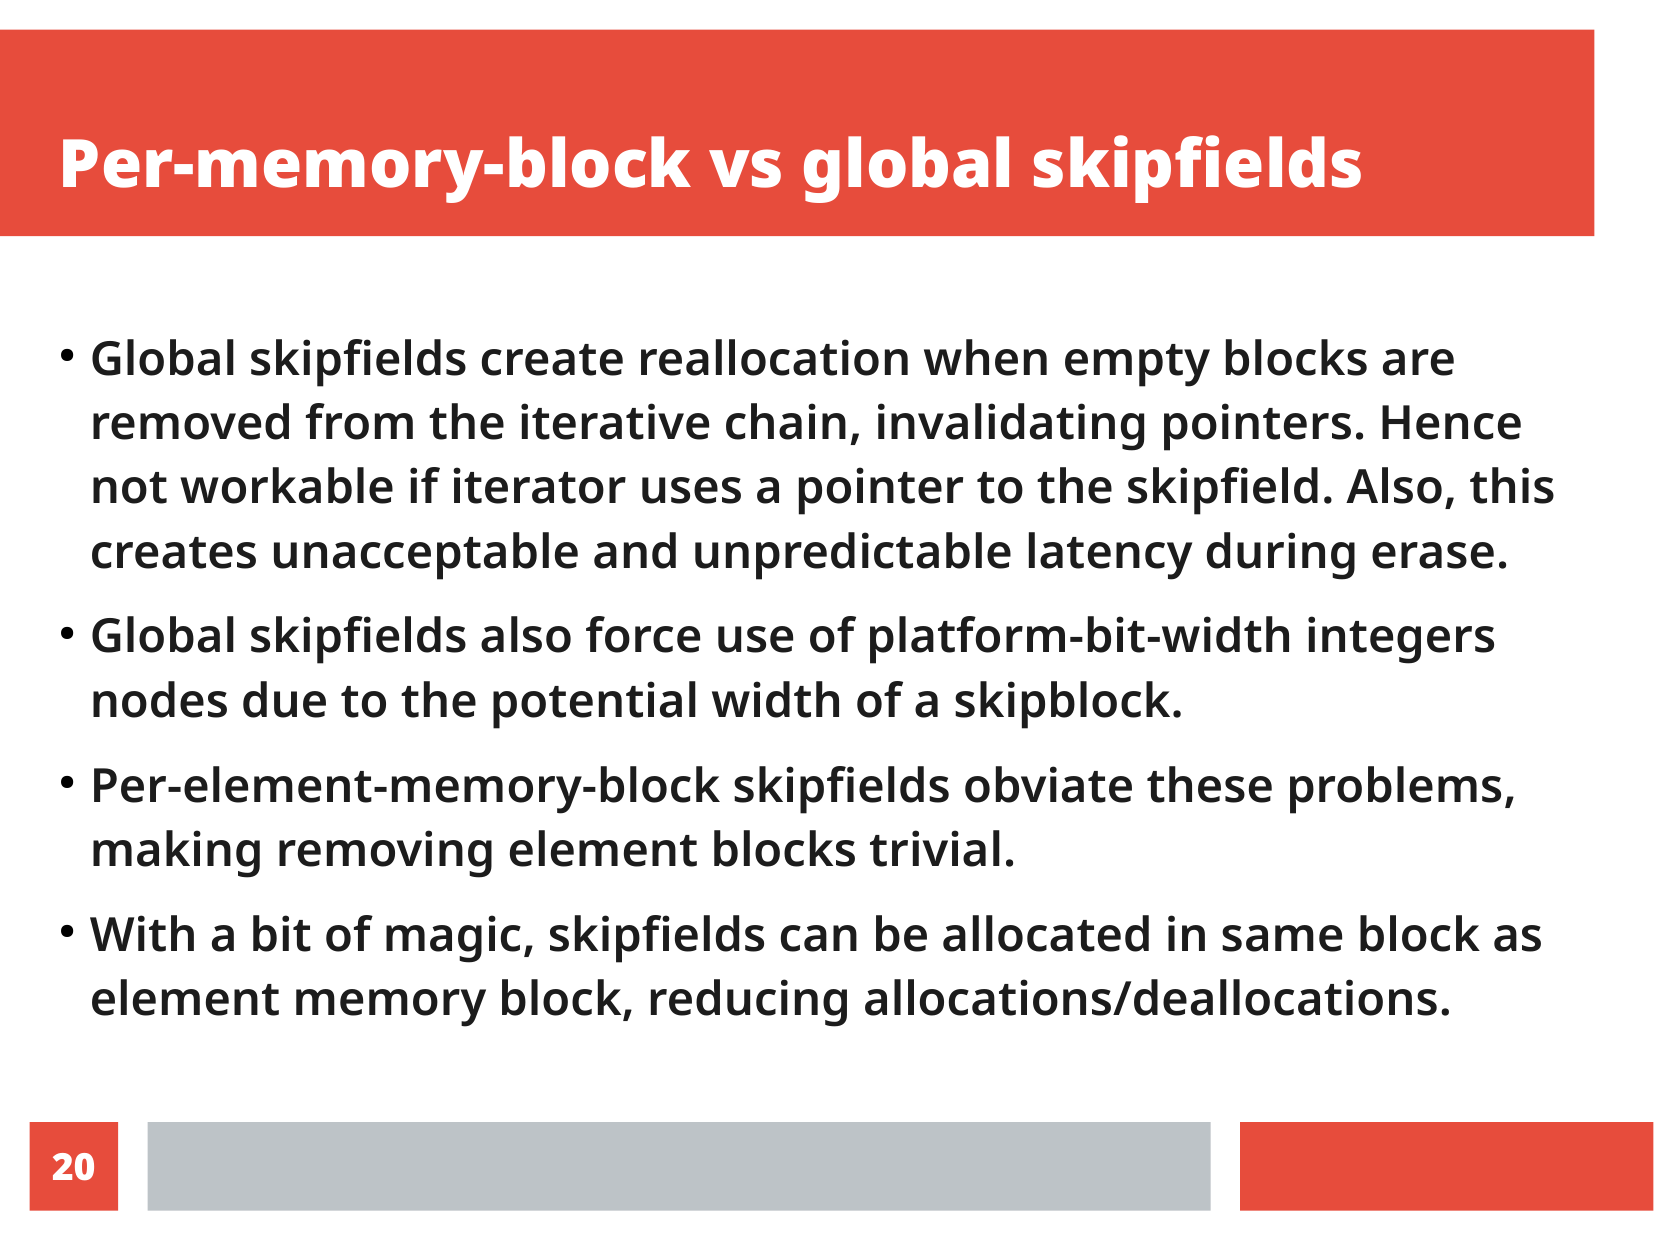

# Per-memory-block vs global skipfields
Global skipfields create reallocation when empty blocks are removed from the iterative chain, invalidating pointers. Hence not workable if iterator uses a pointer to the skipfield. Also, this creates unacceptable and unpredictable latency during erase.
Global skipfields also force use of platform-bit-width integers nodes due to the potential width of a skipblock.
Per-element-memory-block skipfields obviate these problems, making removing element blocks trivial.
With a bit of magic, skipfields can be allocated in same block as element memory block, reducing allocations/deallocations.
20